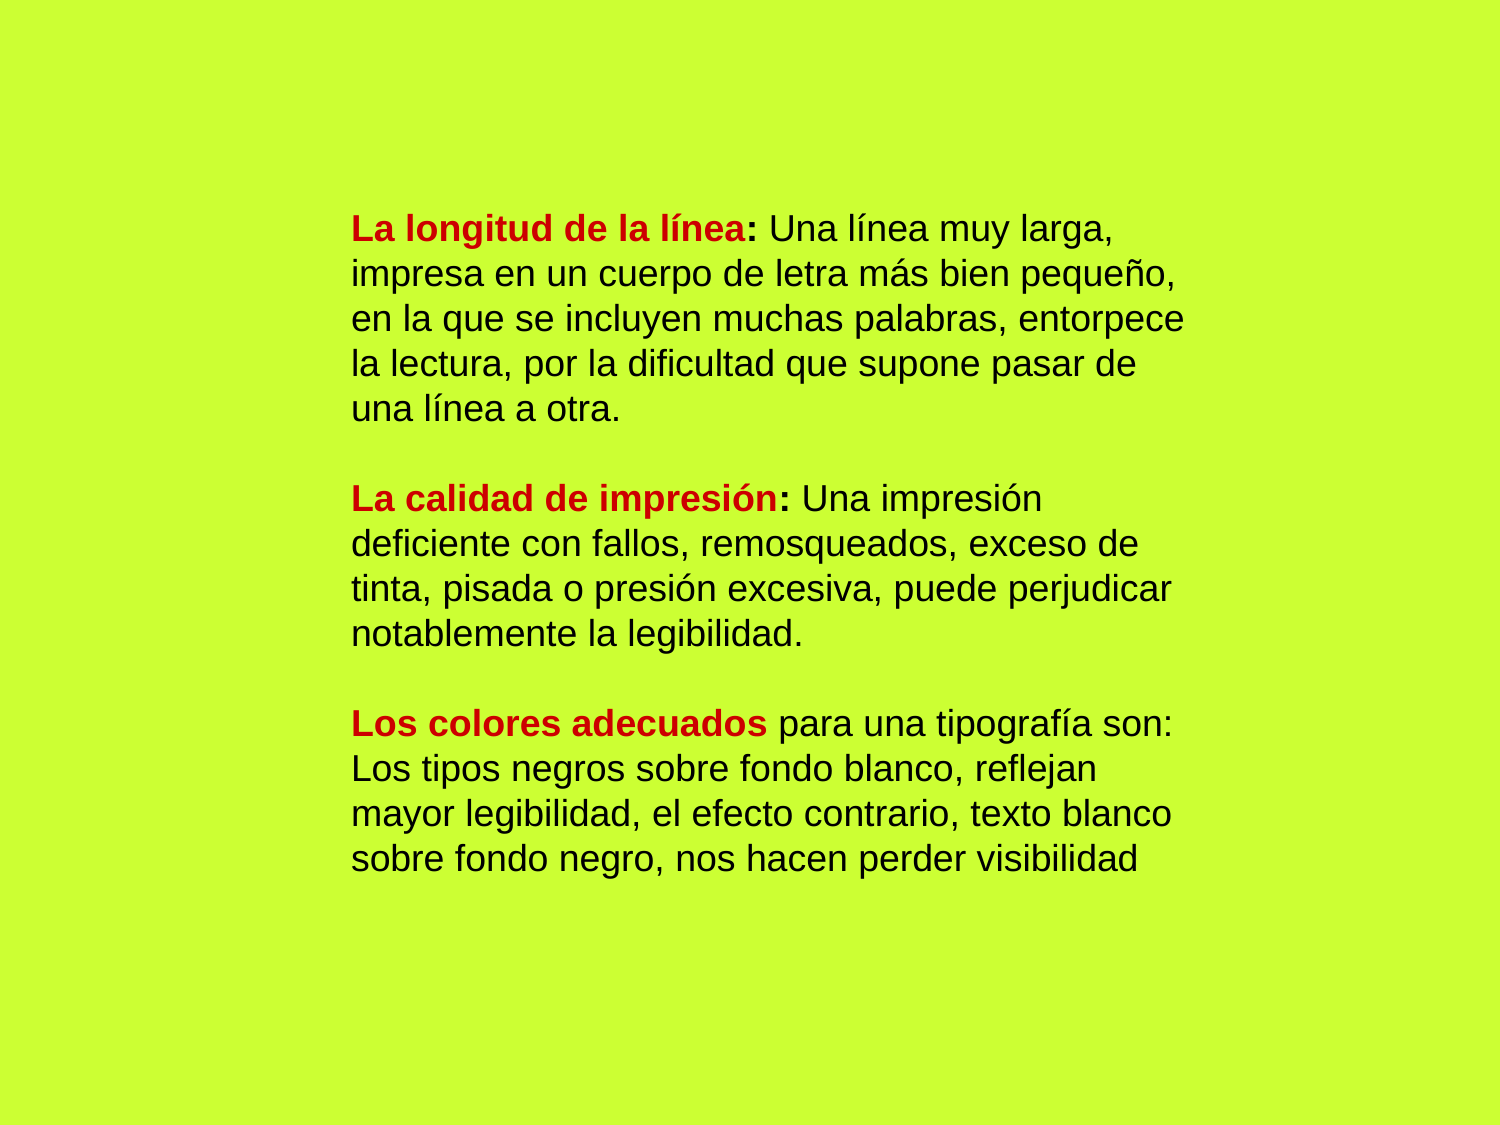

La longitud de la línea: Una línea muy larga, impresa en un cuerpo de letra más bien pequeño, en la que se incluyen muchas palabras, entorpece la lectura, por la dificultad que supone pasar de una línea a otra.
La calidad de impresión: Una impresión deficiente con fallos, remosqueados, exceso de tinta, pisada o presión excesiva, puede perjudicar notablemente la legibilidad.
Los colores adecuados para una tipografía son: Los tipos negros sobre fondo blanco, reflejan mayor legibilidad, el efecto contrario, texto blanco sobre fondo negro, nos hacen perder visibilidad